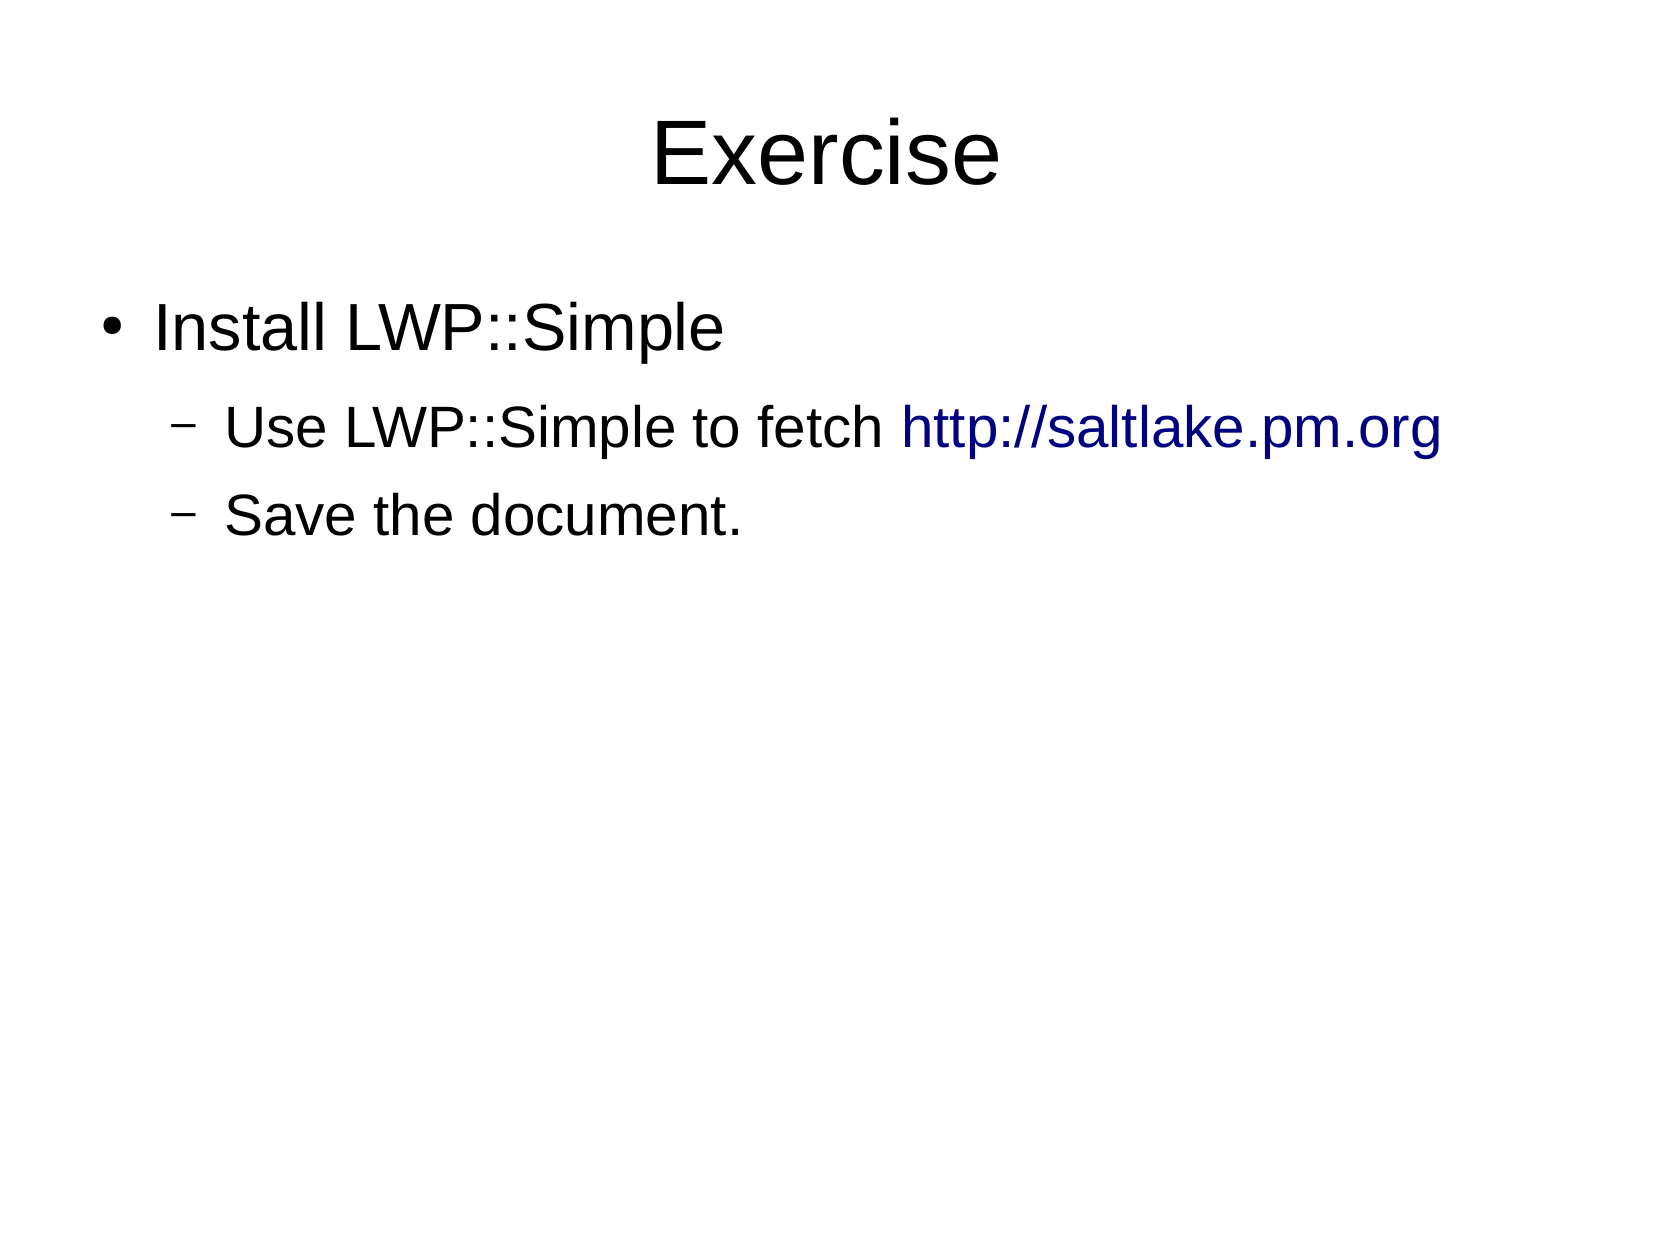

# Exercise
Install LWP::Simple
Use LWP::Simple to fetch http://saltlake.pm.org
Save the document.